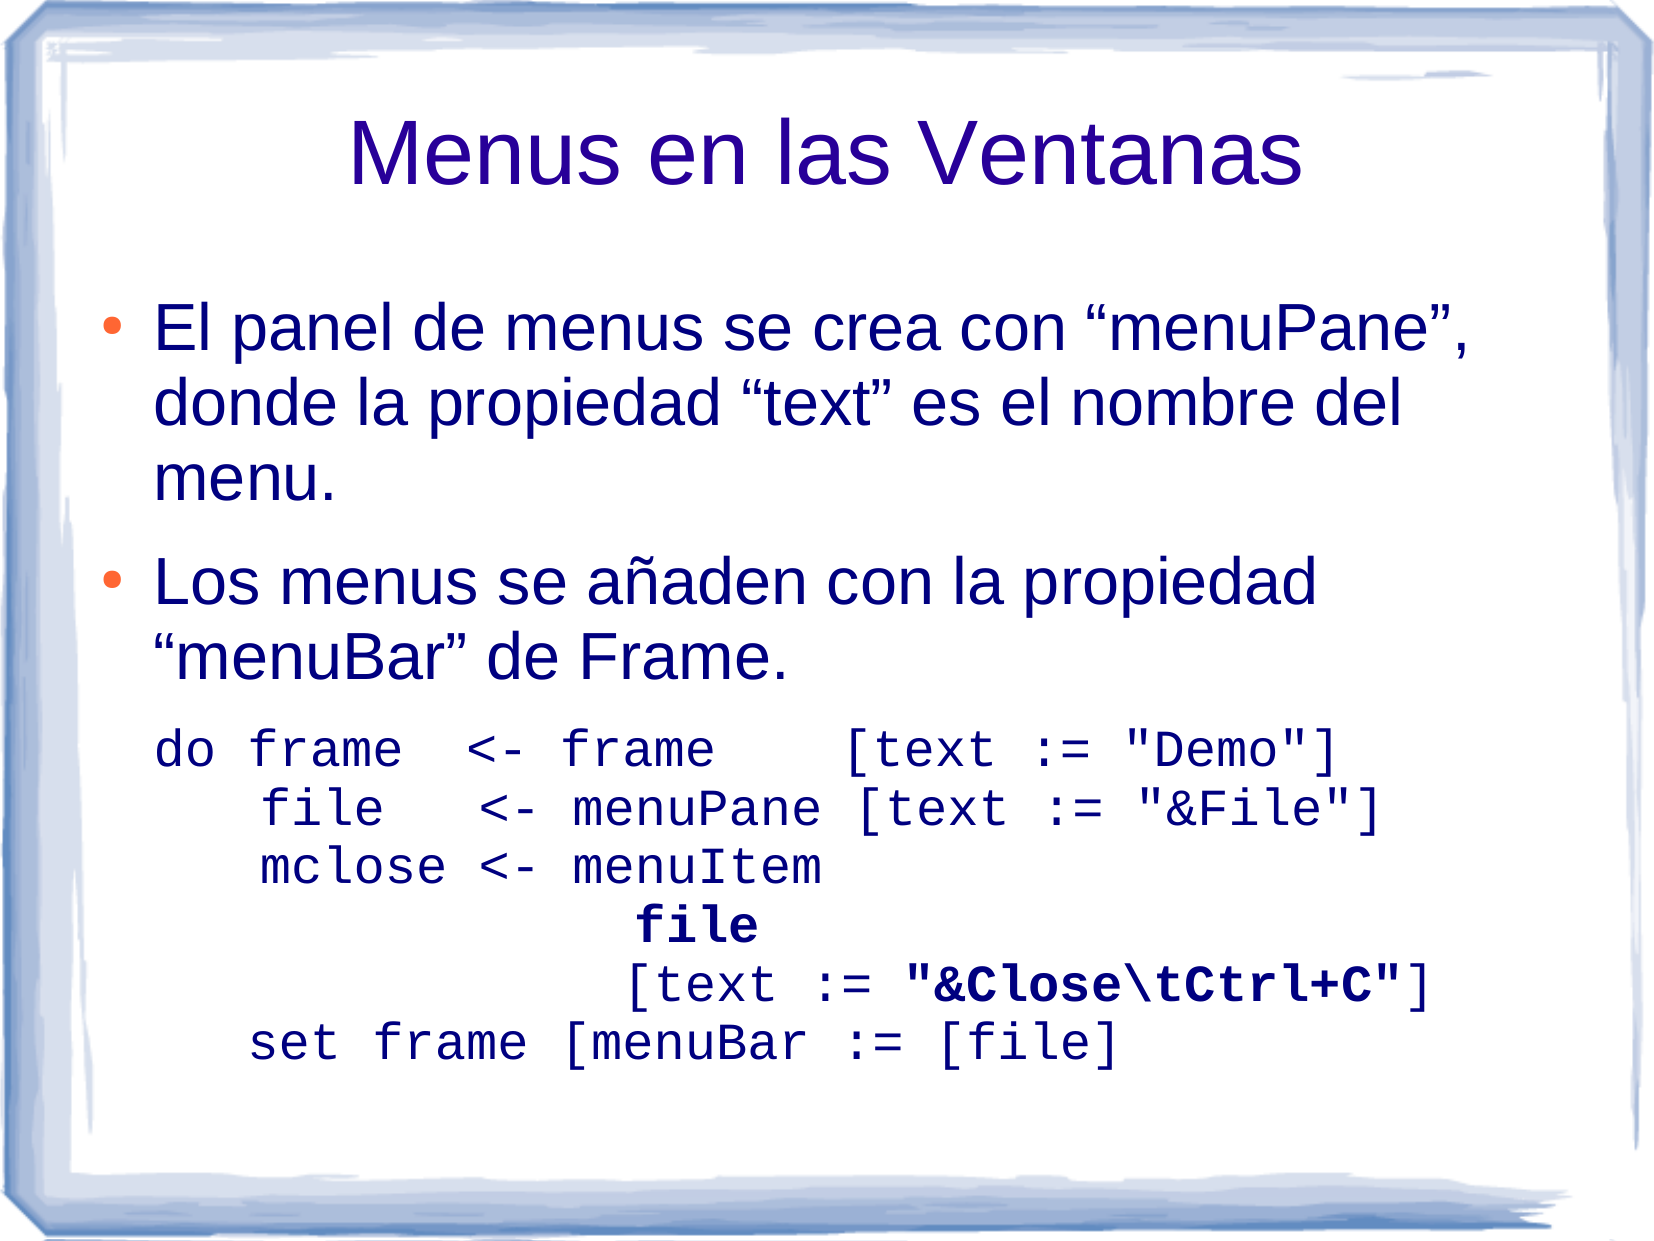

# Menus en las Ventanas
El panel de menus se crea con “menuPane”, donde la propiedad “text” es el nombre del menu.
Los menus se añaden con la propiedad “menuBar” de Frame.
do frame <- frame [text := "Demo"]
	 file <- menuPane [text := "&File"]
	 mclose <- menuItem
						 file
					 [text := "&Close\tCtrl+C"]
 set frame [menuBar := [file]